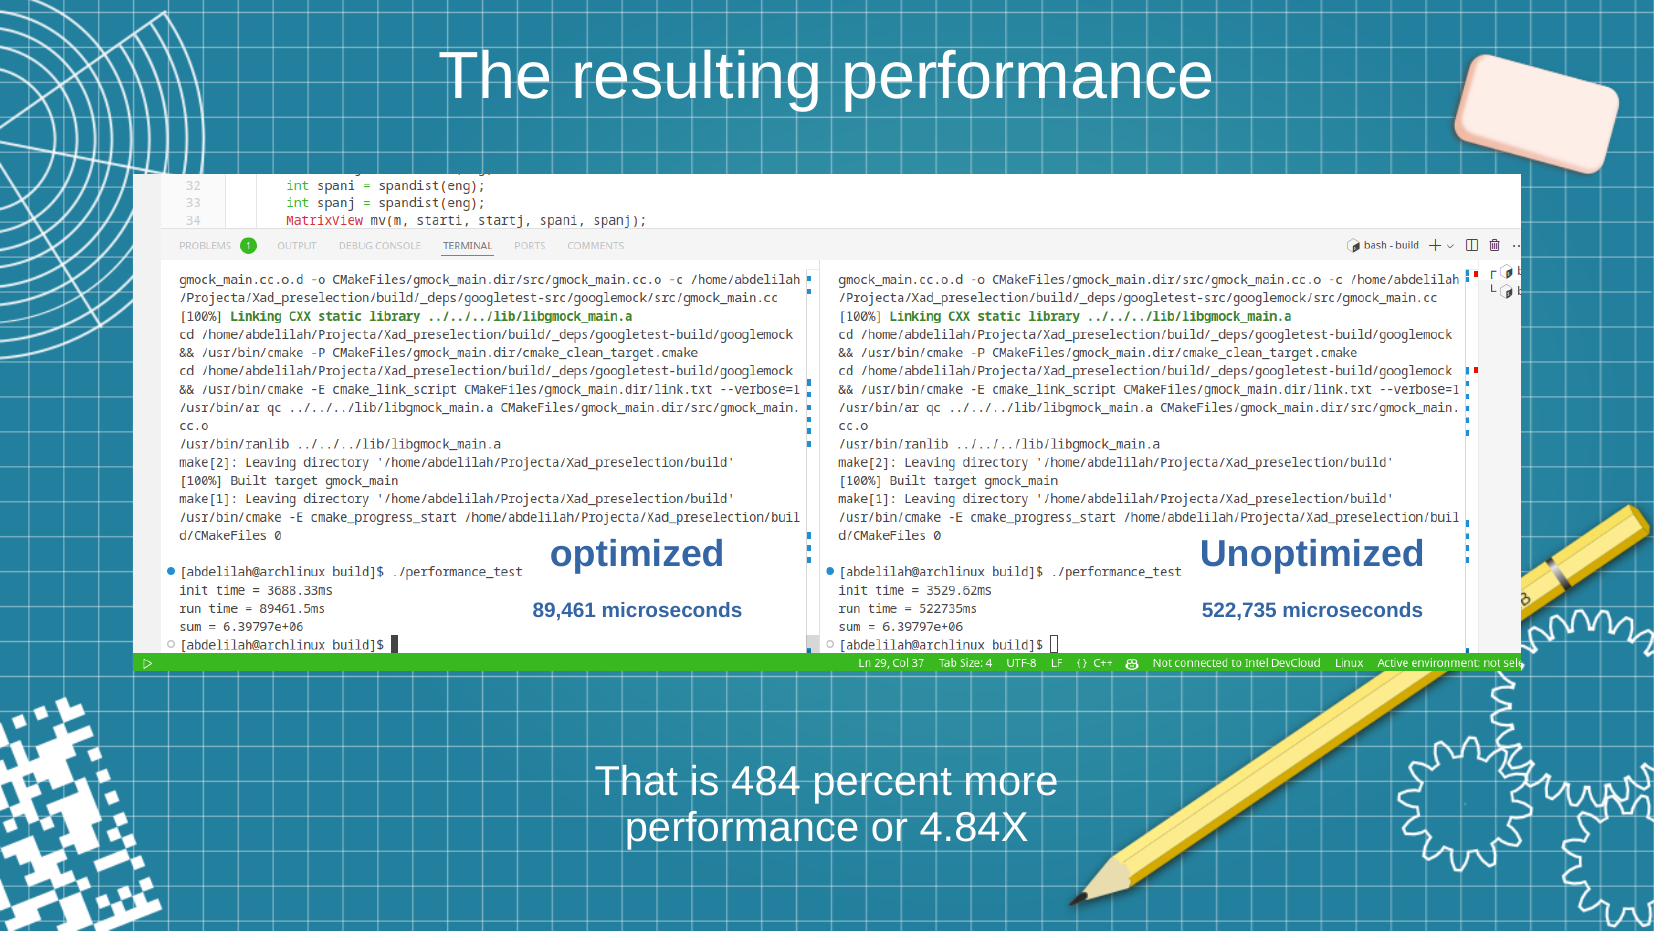

# The resulting performance
optimized
89,461 microseconds
Unoptimized
522,735 microseconds
That is 484 percent more performance or 4.84X